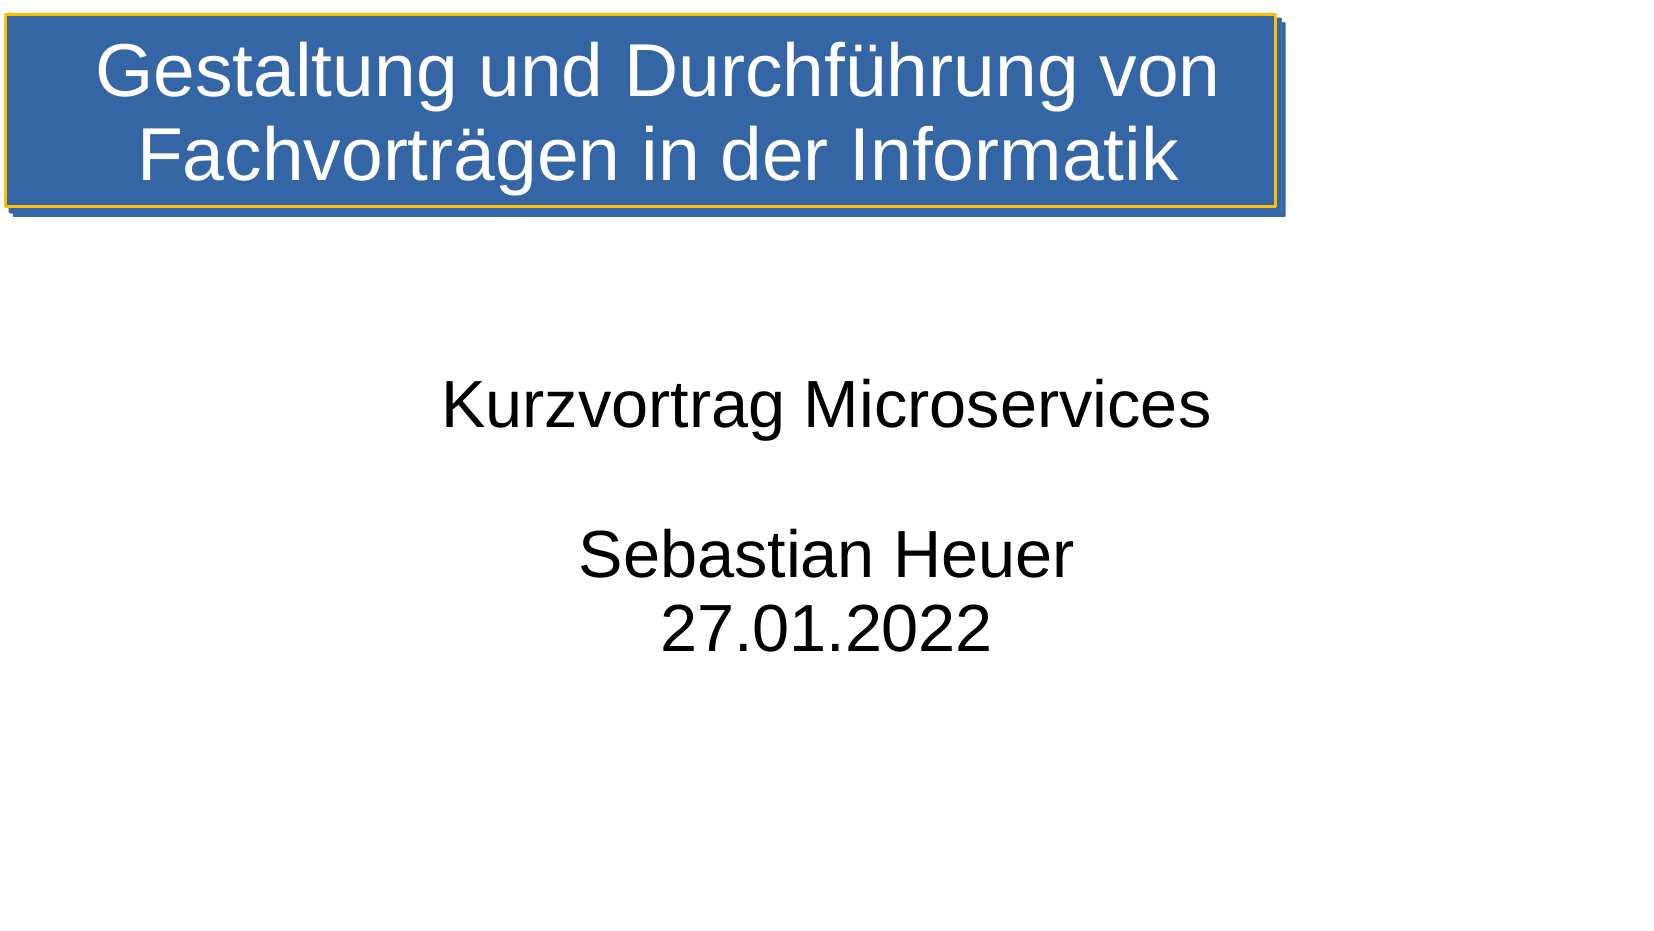

# Gestaltung und Durchführung von Fachvorträgen in der Informatik
Kurzvortrag Microservices
Sebastian Heuer
27.01.2022